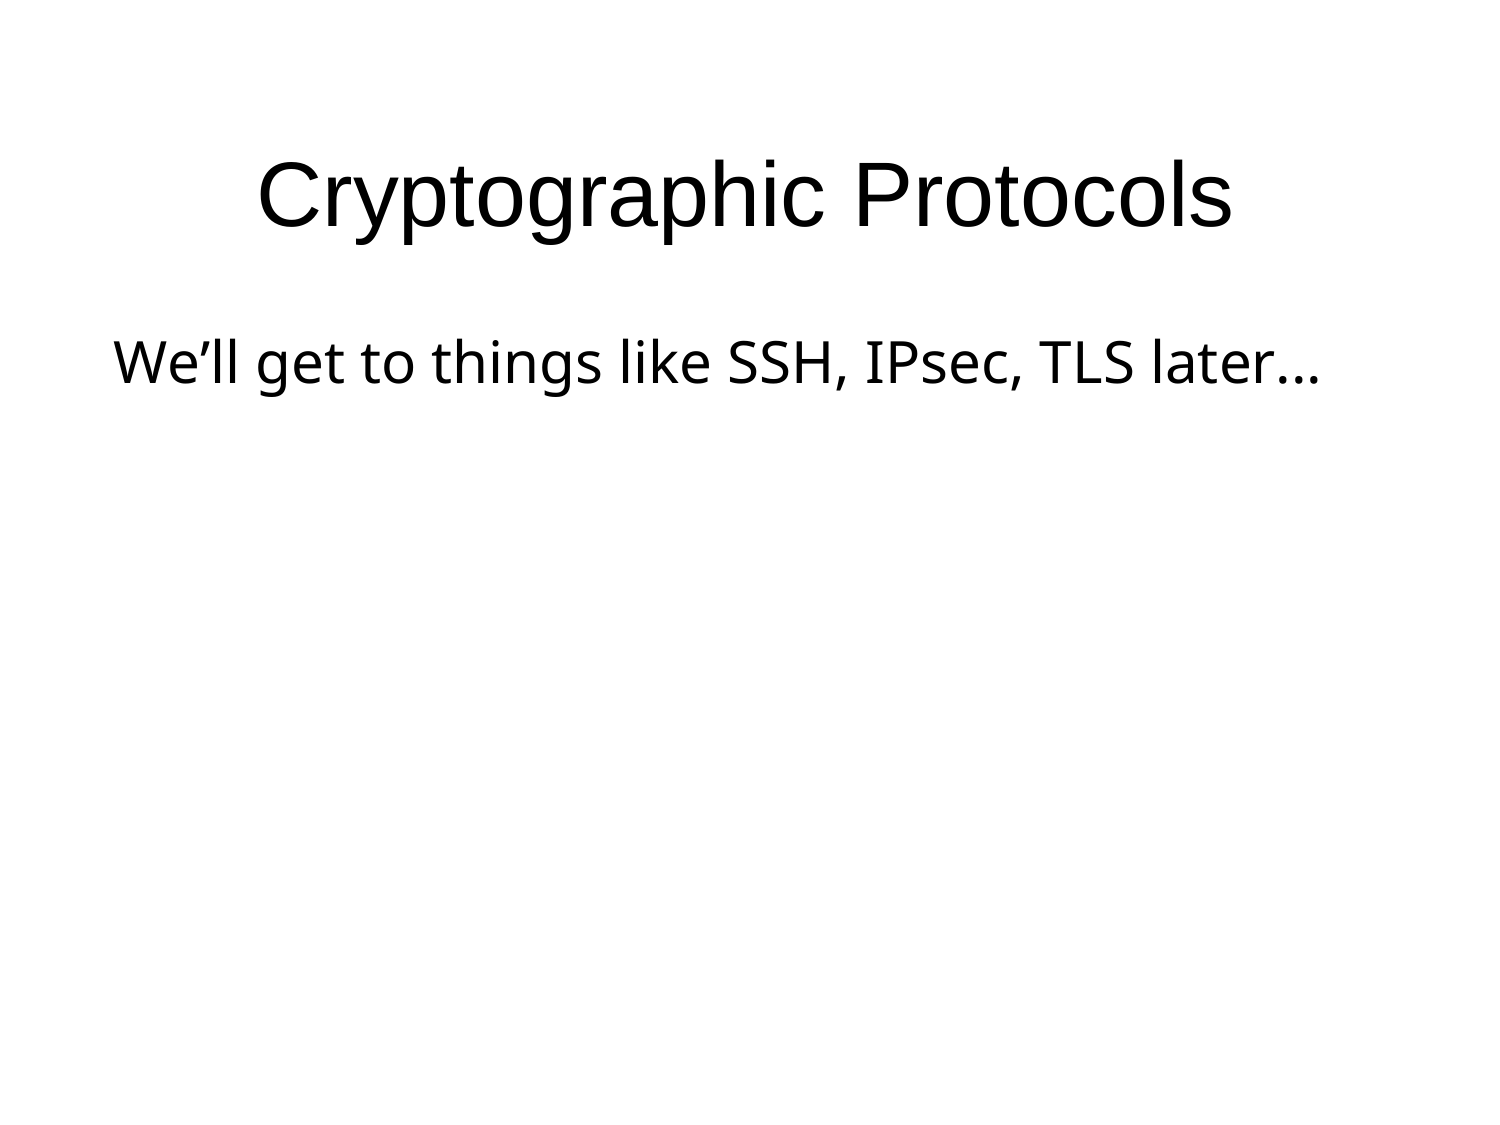

# Cryptographic Protocols
We’ll get to things like SSH, IPsec, TLS later...